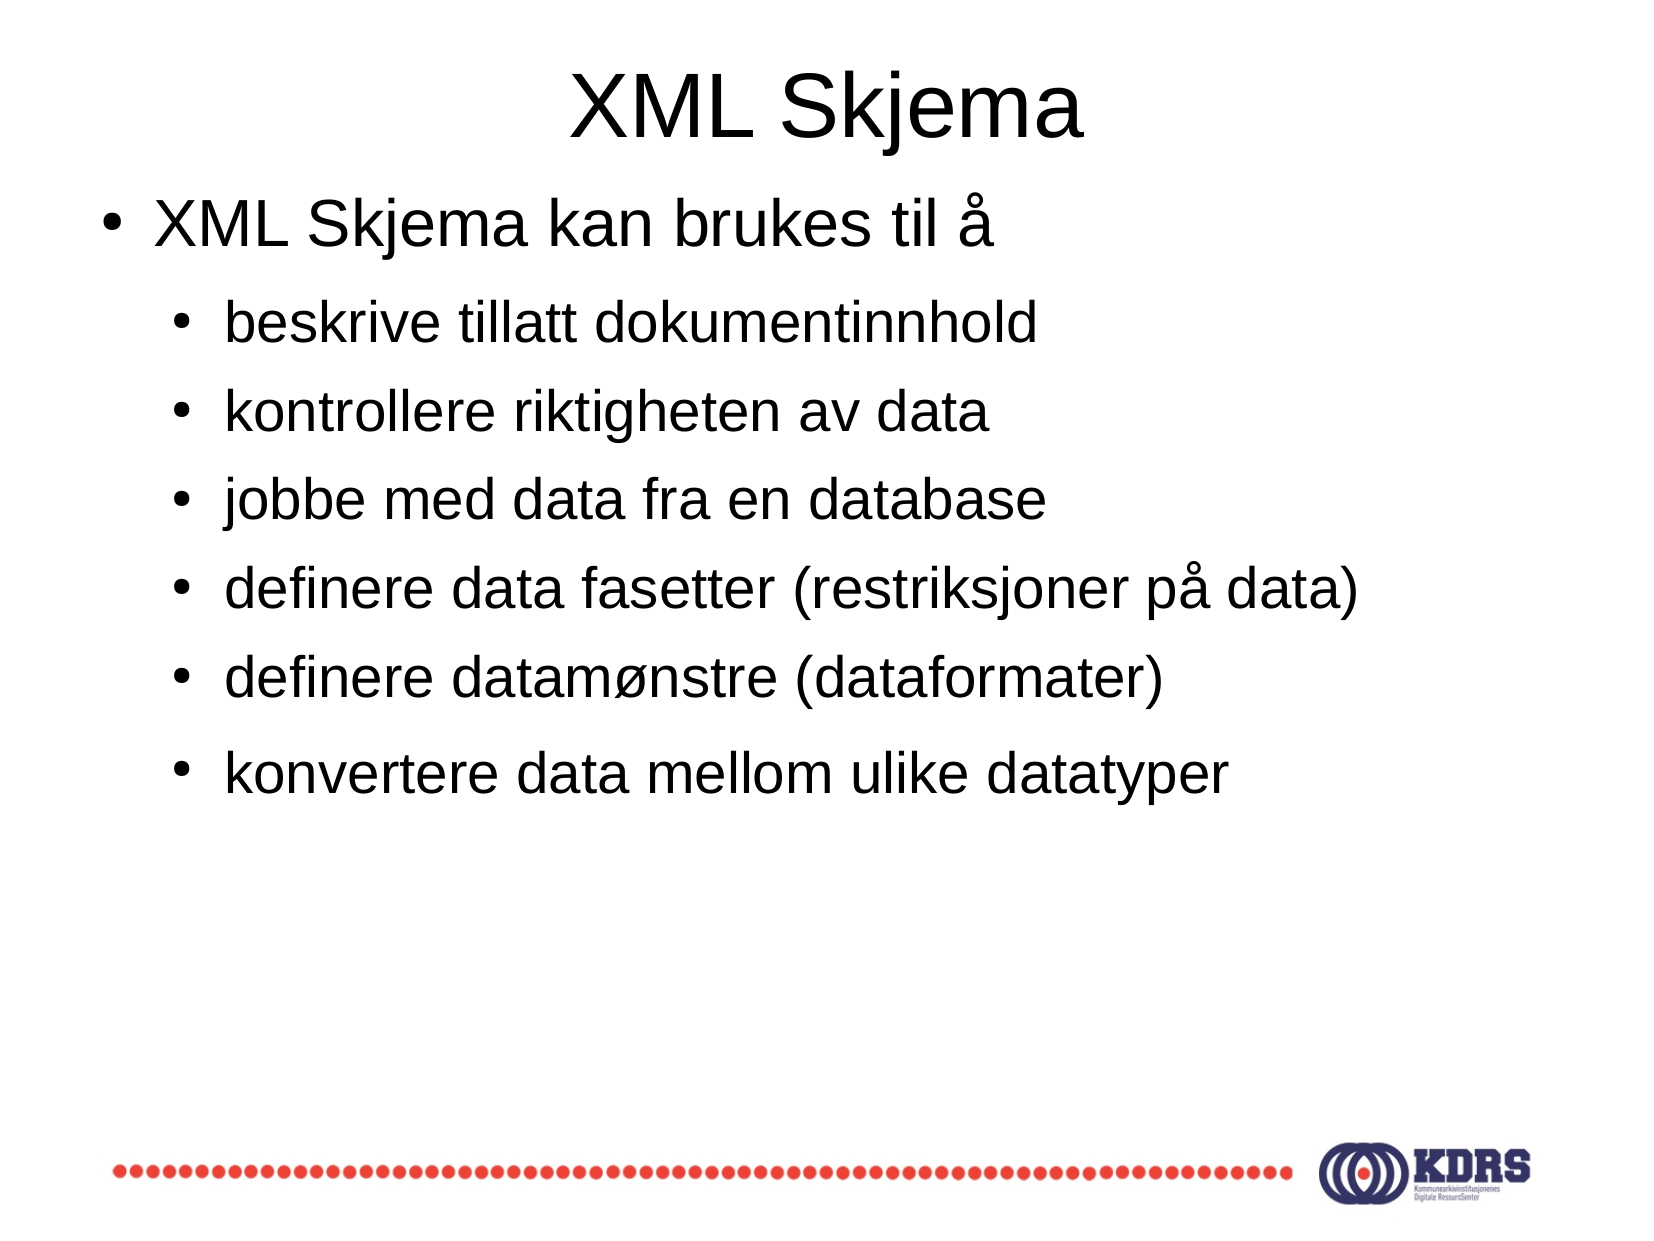

# XML Skjema
XML Skjema kan brukes til å
beskrive tillatt dokumentinnhold
kontrollere riktigheten av data
jobbe med data fra en database
definere data fasetter (restriksjoner på data)
definere datamønstre (dataformater)
konvertere data mellom ulike datatyper